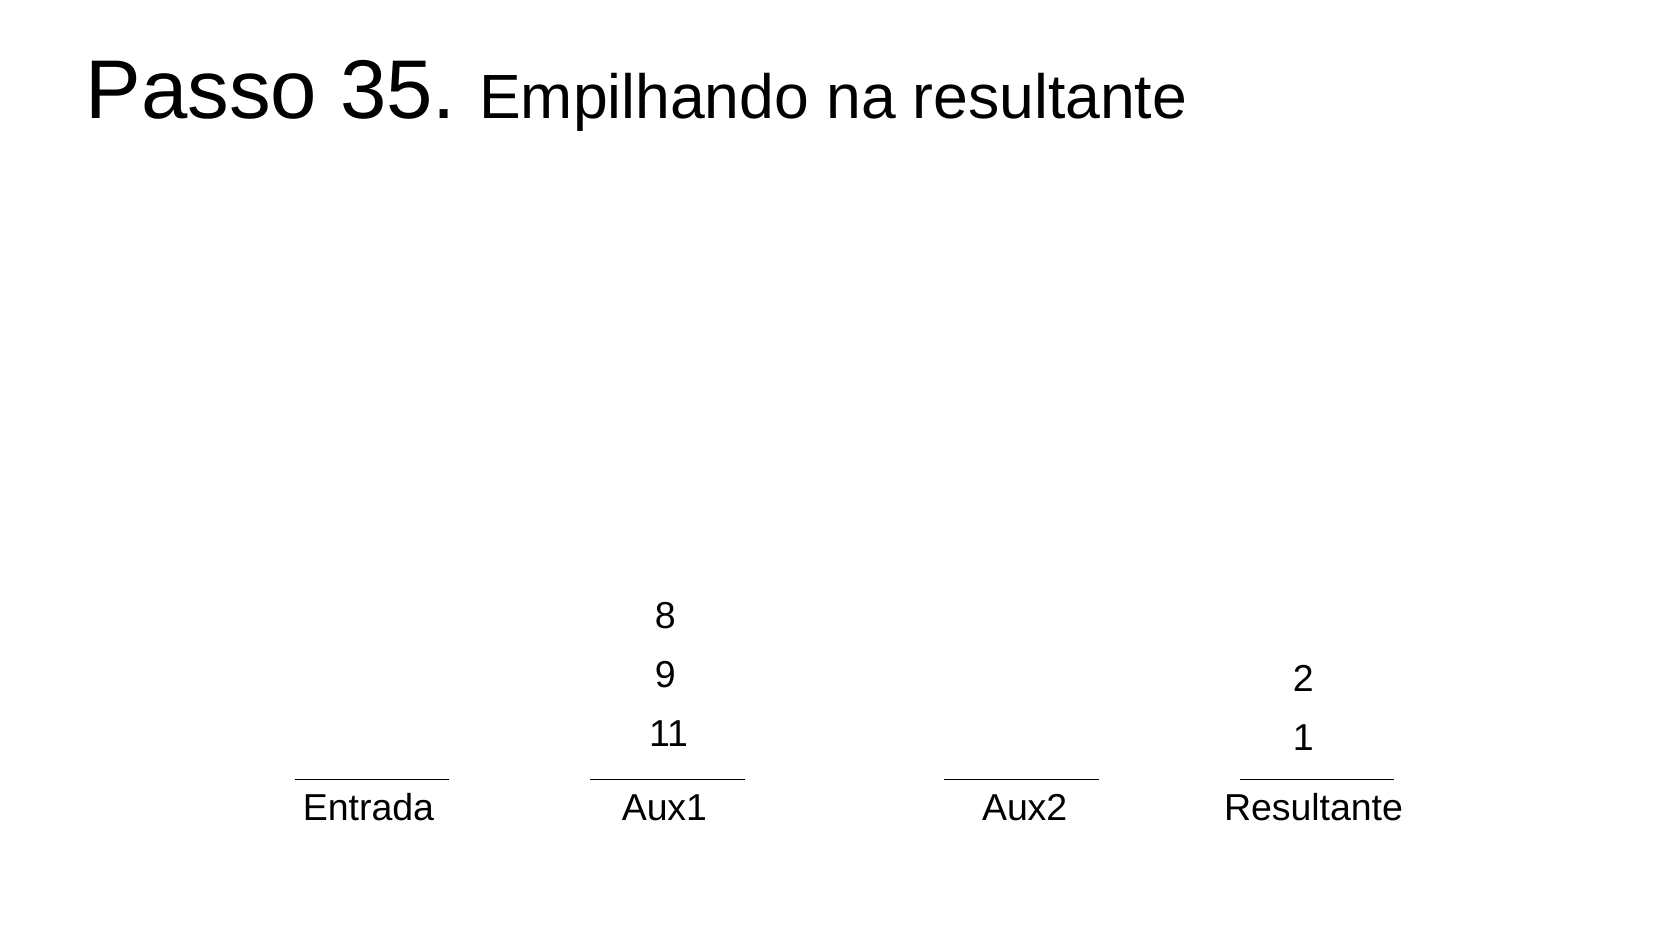

Passo 35. Empilhando na resultante
8
9
2
11
1
Entrada
Aux1
Aux2
Resultante